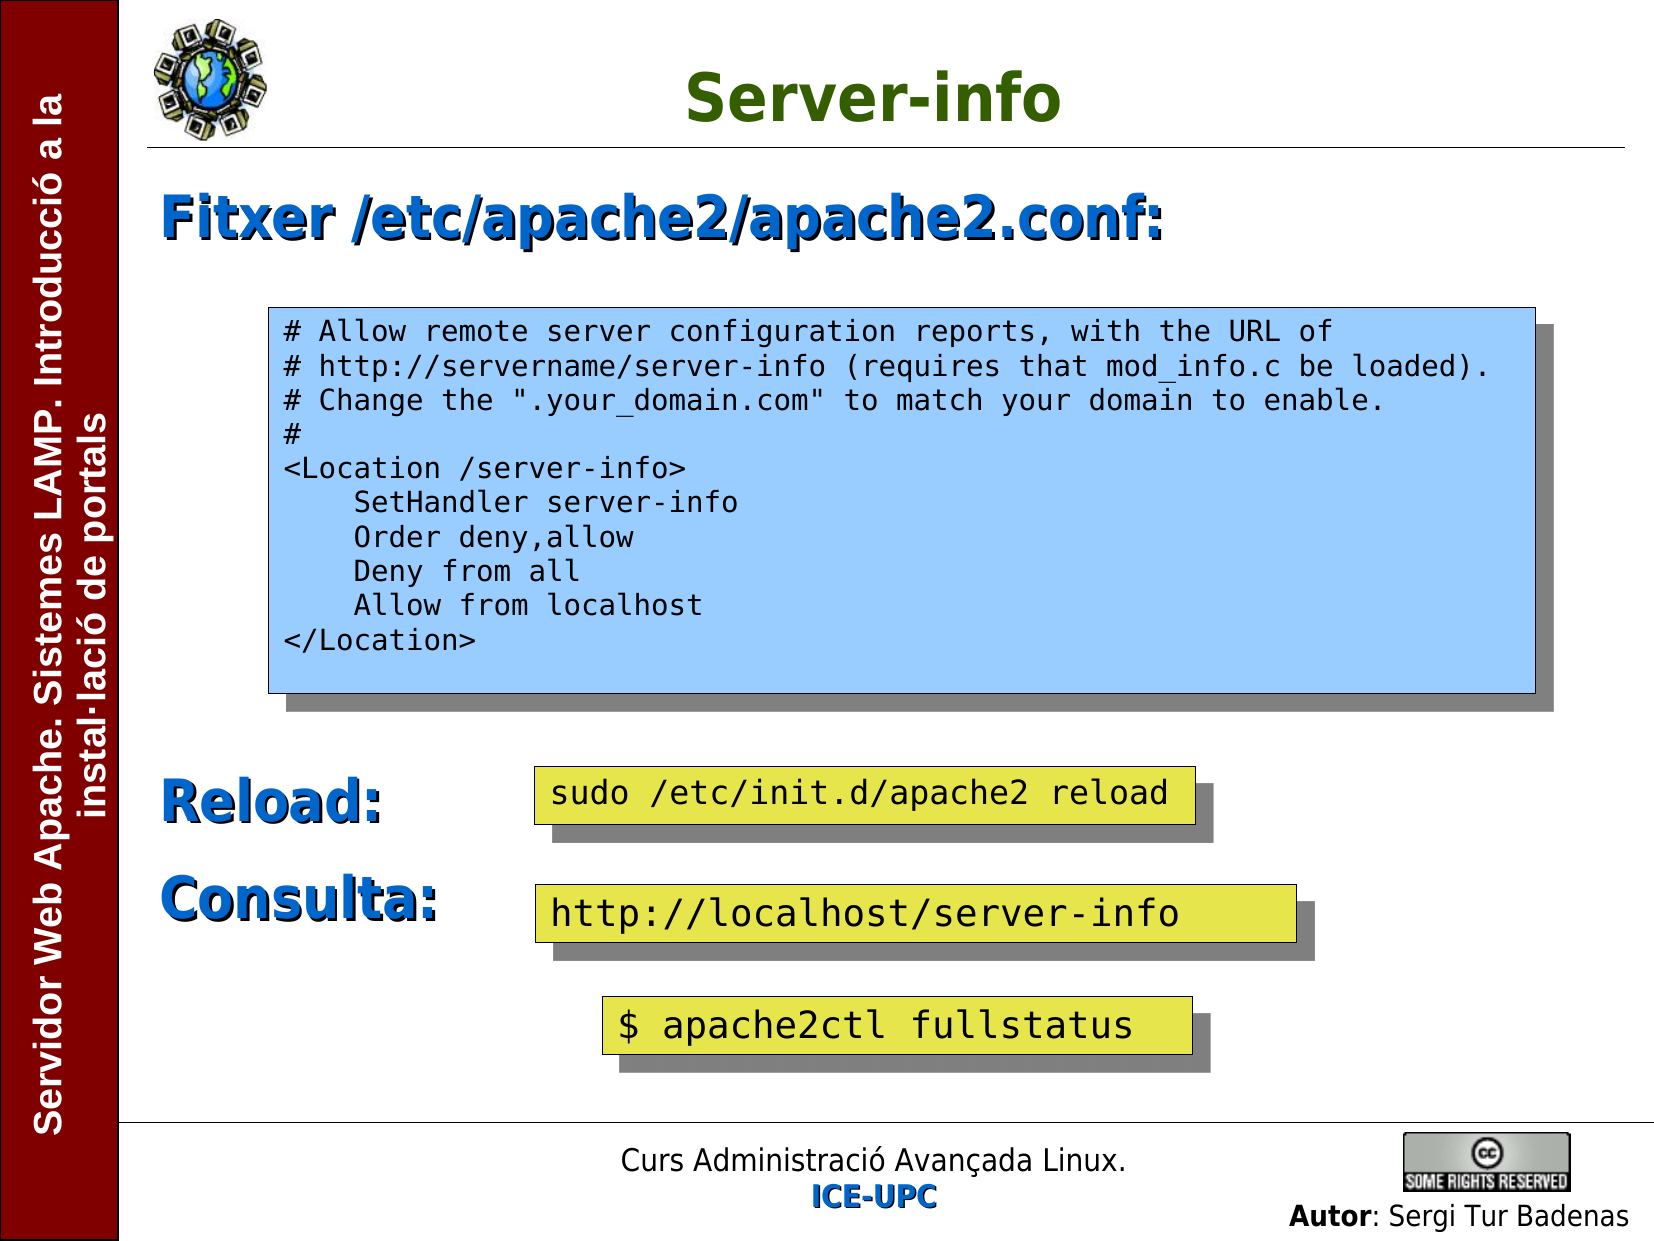

# Server-info
Fitxer /etc/apache2/apache2.conf:
Reload:
Consulta:
# Allow remote server configuration reports, with the URL of
# http://servername/server-info (requires that mod_info.c be loaded).
# Change the ".your_domain.com" to match your domain to enable.
#
<Location /server-info>
 SetHandler server-info
 Order deny,allow
 Deny from all
 Allow from localhost
</Location>
sudo /etc/init.d/apache2 reload
http://localhost/server-info
$ apache2ctl fullstatus